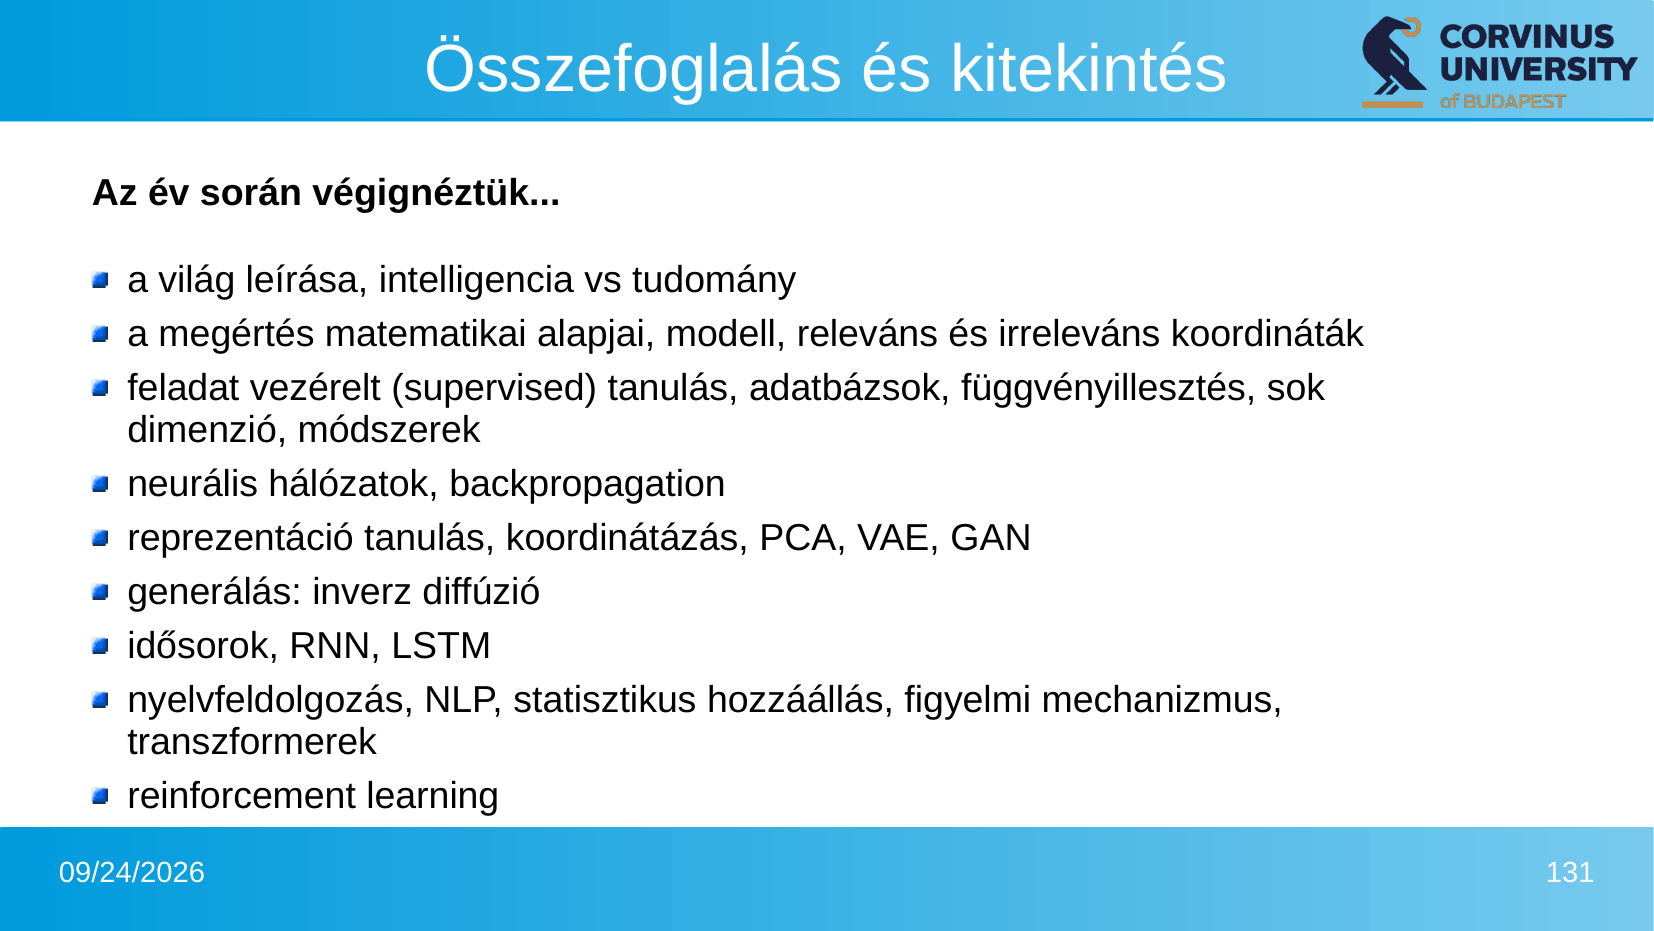

# Összefoglalás és kitekintés
Az év során végignéztük...
a világ leírása, intelligencia vs tudomány
a megértés matematikai alapjai, modell, releváns és irreleváns koordináták
feladat vezérelt (supervised) tanulás, adatbázsok, függvényillesztés, sok dimenzió, módszerek
neurális hálózatok, backpropagation
reprezentáció tanulás, koordinátázás, PCA, VAE, GAN
generálás: inverz diffúzió
idősorok, RNN, LSTM
nyelvfeldolgozás, NLP, statisztikus hozzáállás, figyelmi mechanizmus, transzformerek
reinforcement learning
131